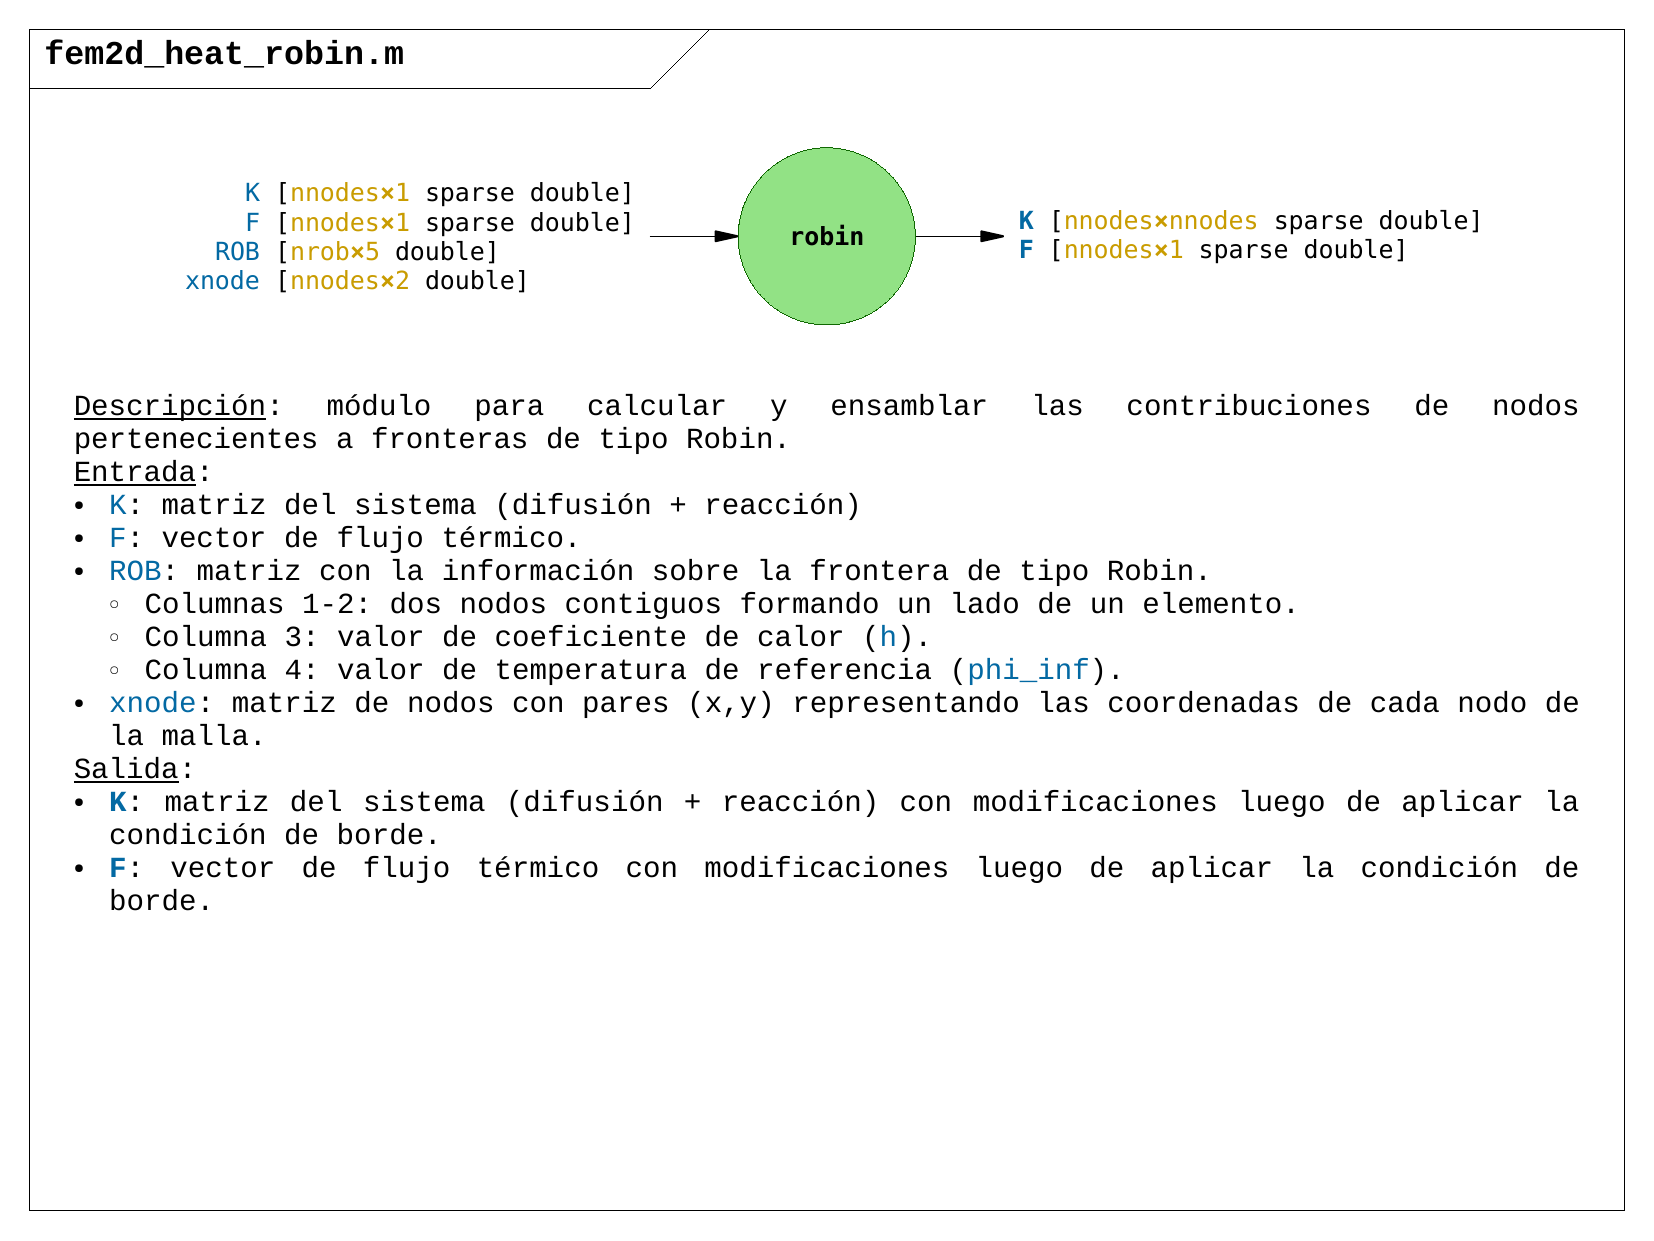

fem2d_heat_robin.m
robin
K [nnodes×1 sparse double]
F [nnodes×1 sparse double]
 ROB [nrob×5 double]
 xnode [nnodes×2 double]
K [nnodes×nnodes sparse double]
F [nnodes×1 sparse double]
Descripción: módulo para calcular y ensamblar las contribuciones de nodos pertenecientes a fronteras de tipo Robin.
Entrada:
K: matriz del sistema (difusión + reacción)
F: vector de flujo térmico.
ROB: matriz con la información sobre la frontera de tipo Robin.
Columnas 1-2: dos nodos contiguos formando un lado de un elemento.
Columna 3: valor de coeficiente de calor (h).
Columna 4: valor de temperatura de referencia (phi_inf).
xnode: matriz de nodos con pares (x,y) representando las coordenadas de cada nodo de la malla.
Salida:
K: matriz del sistema (difusión + reacción) con modificaciones luego de aplicar la condición de borde.
F: vector de flujo térmico con modificaciones luego de aplicar la condición de borde.